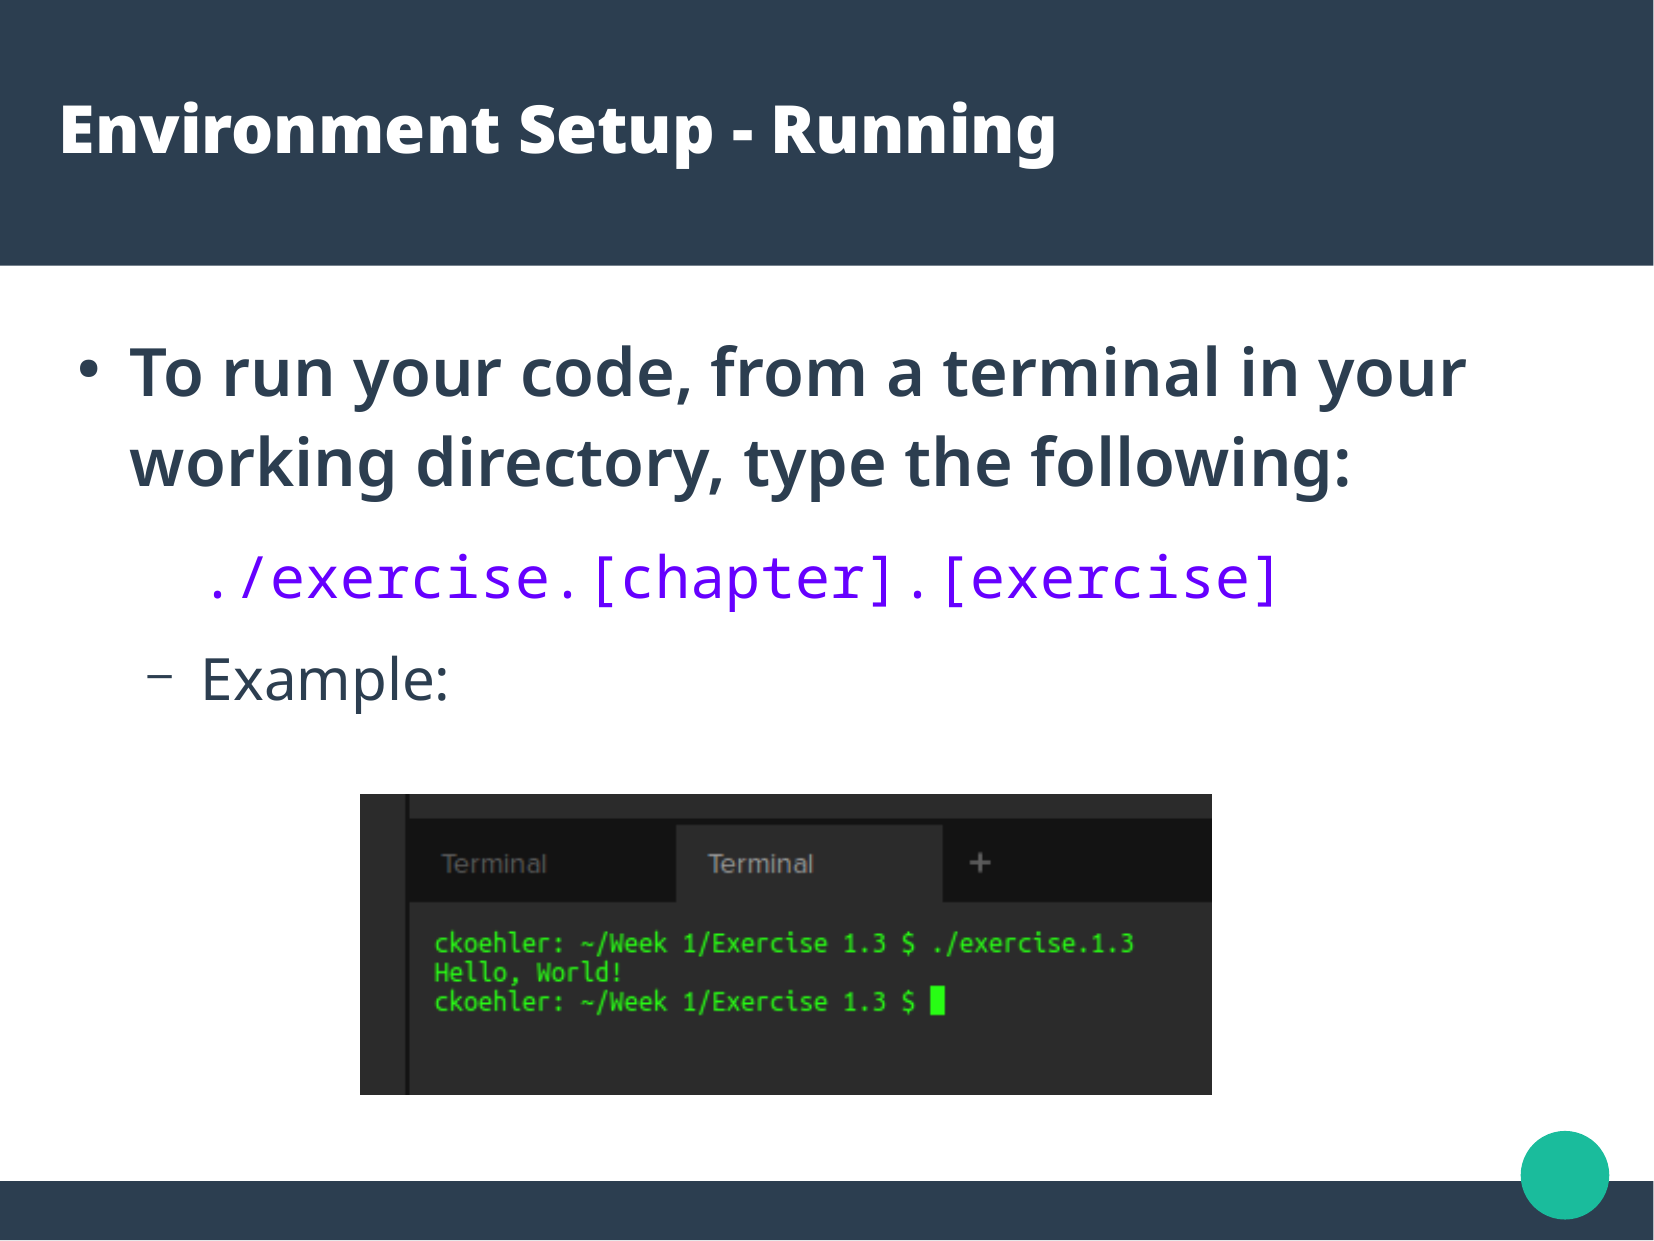

# Environment Setup - Running
To run your code, from a terminal in your working directory, type the following:
./exercise.[chapter].[exercise]
Example: